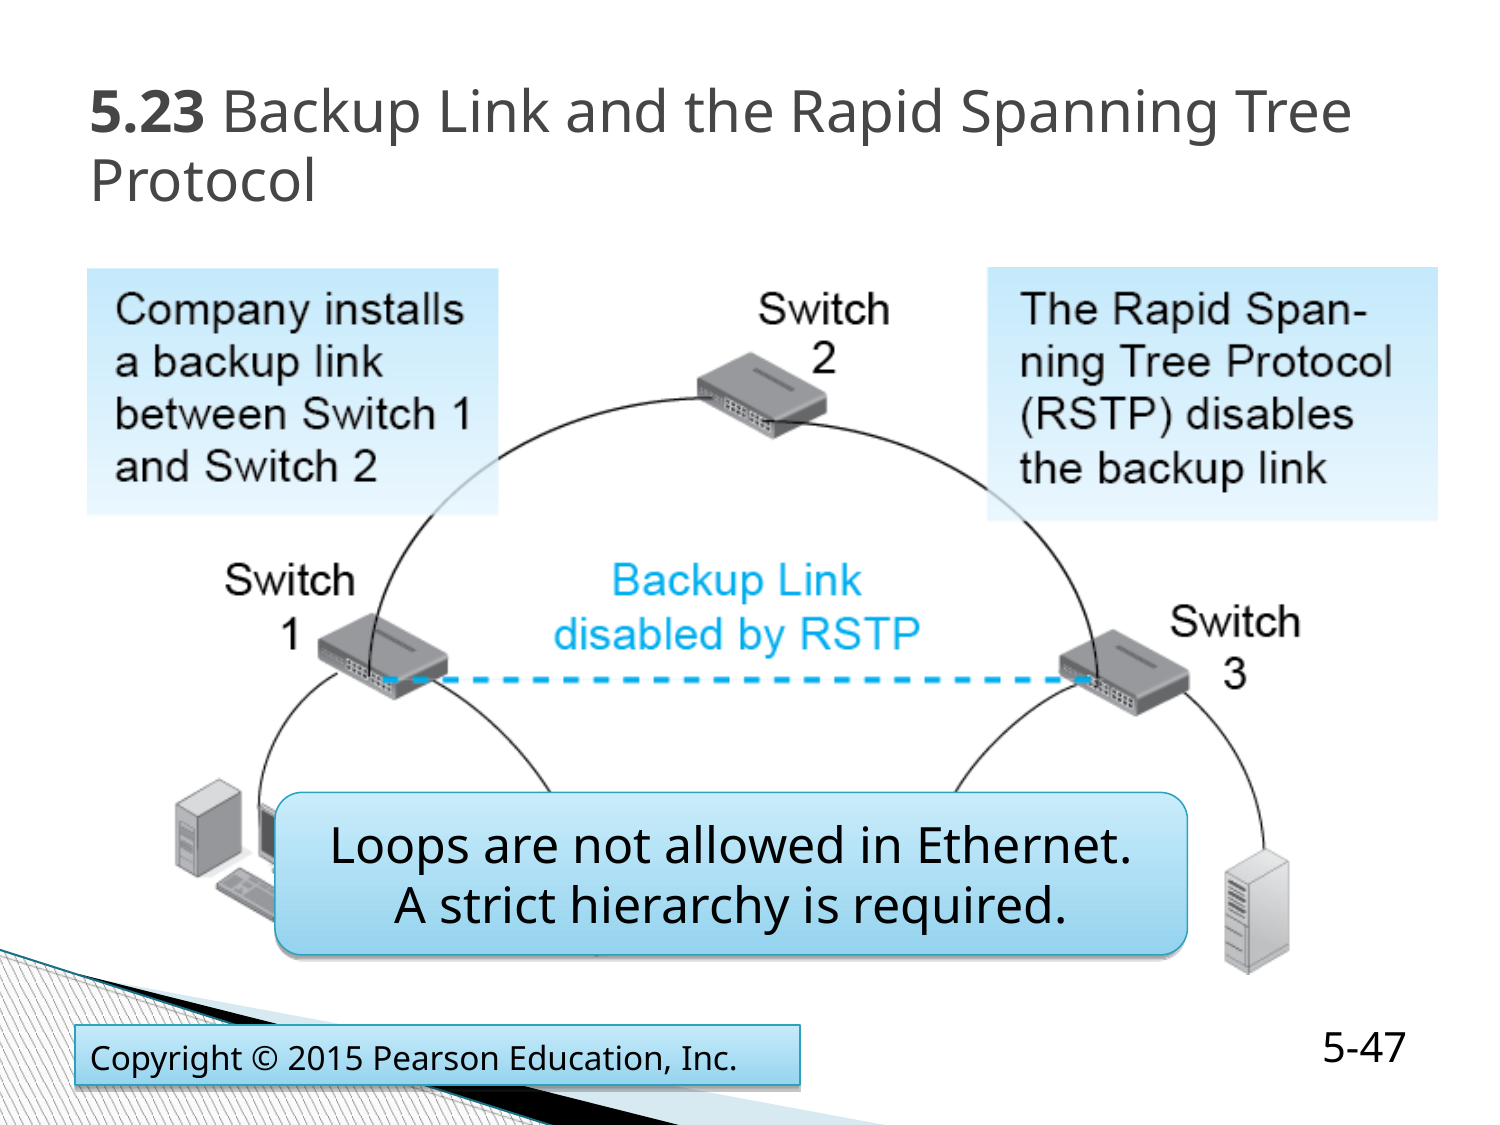

# 5.23 Backup Link and the Rapid Spanning Tree Protocol
Loops are not allowed in Ethernet.
A strict hierarchy is required.
Copyright © 2015 Pearson Education, Inc.